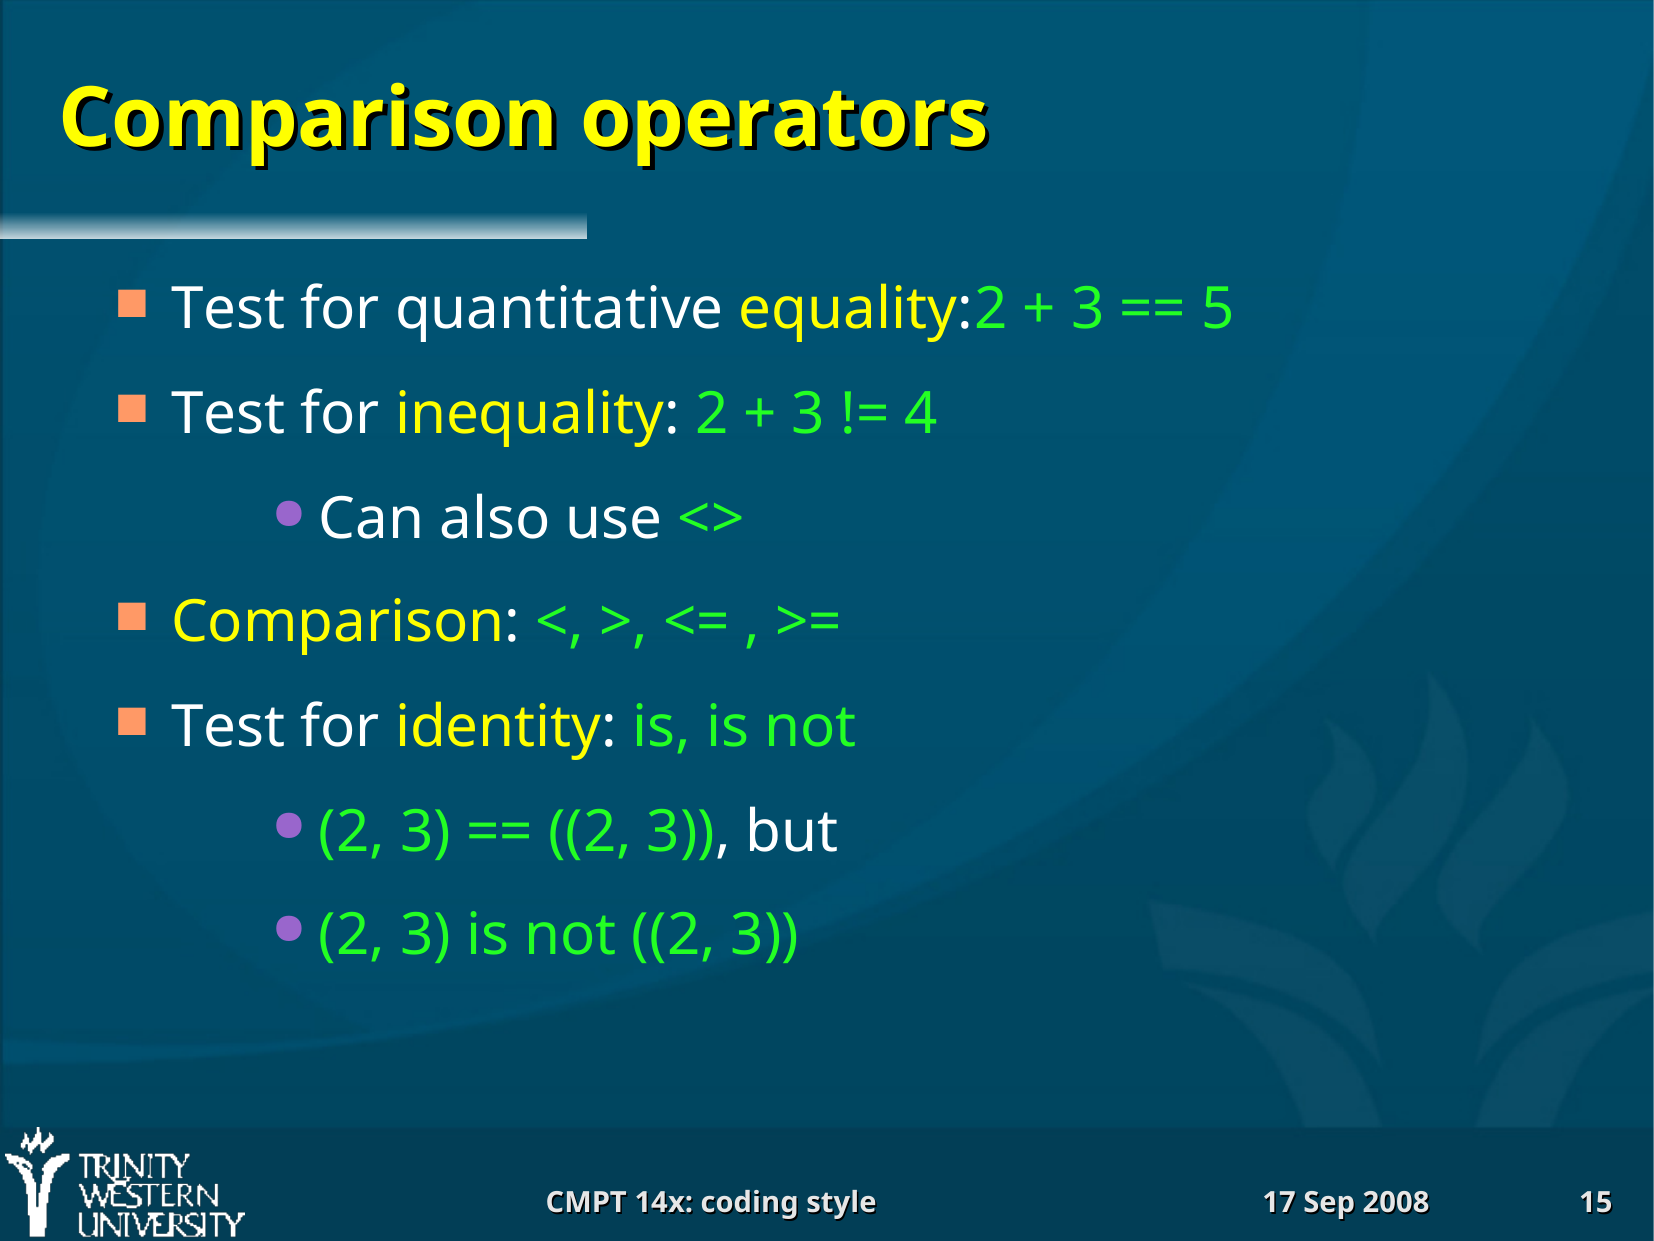

# Comparison operators
Test for quantitative equality:	2 + 3 == 5
Test for inequality: 2 + 3 != 4
Can also use <>
Comparison: <, >, <= , >=
Test for identity: is, is not
(2, 3) == ((2, 3)), but
(2, 3) is not ((2, 3))
CMPT 14x: coding style
17 Sep 2008
15